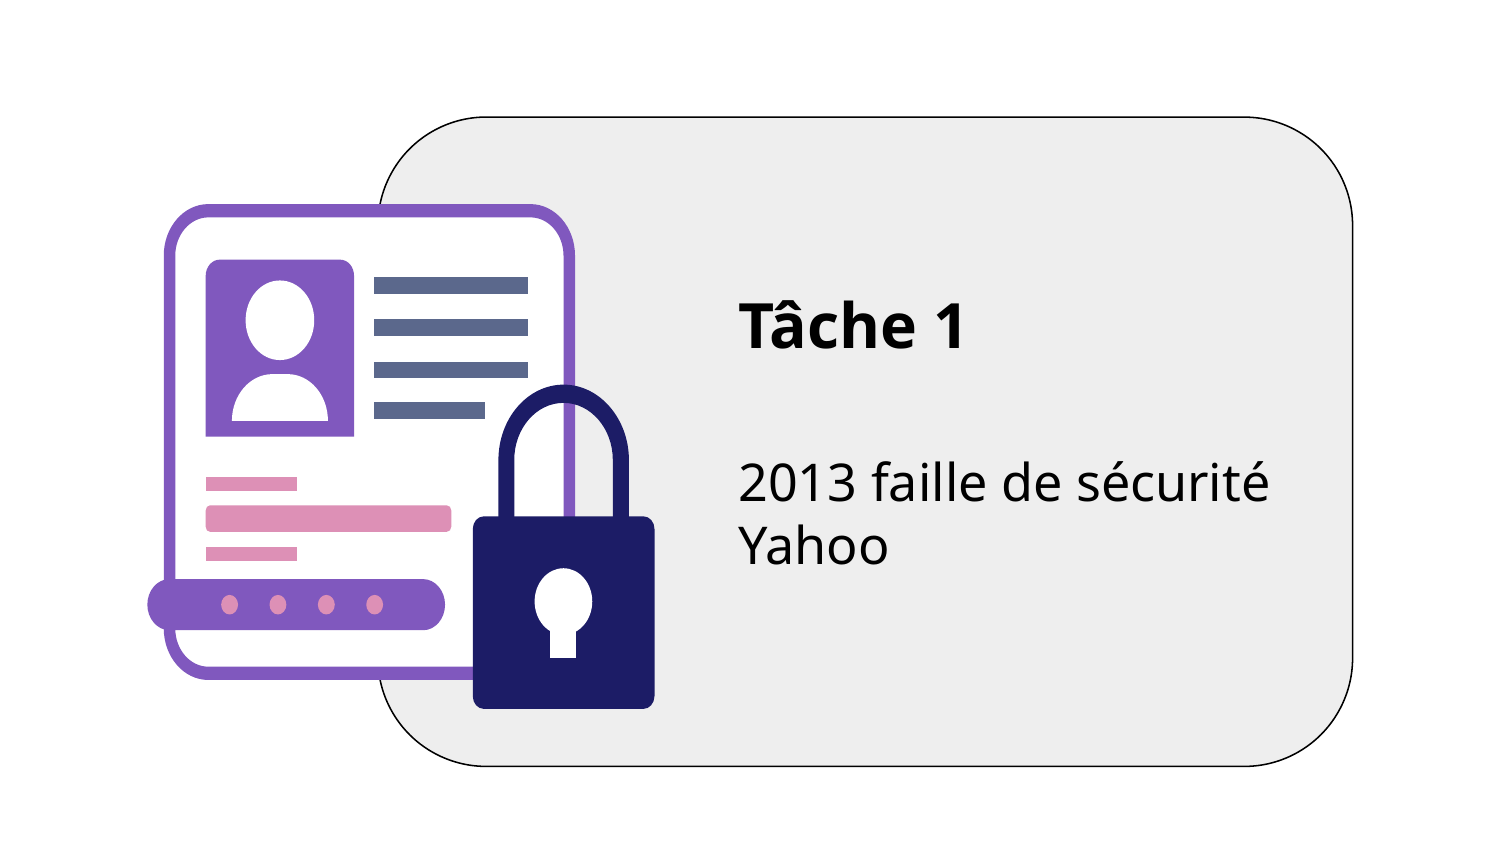

Tâche 1
2013 faille de sécurité Yahoo